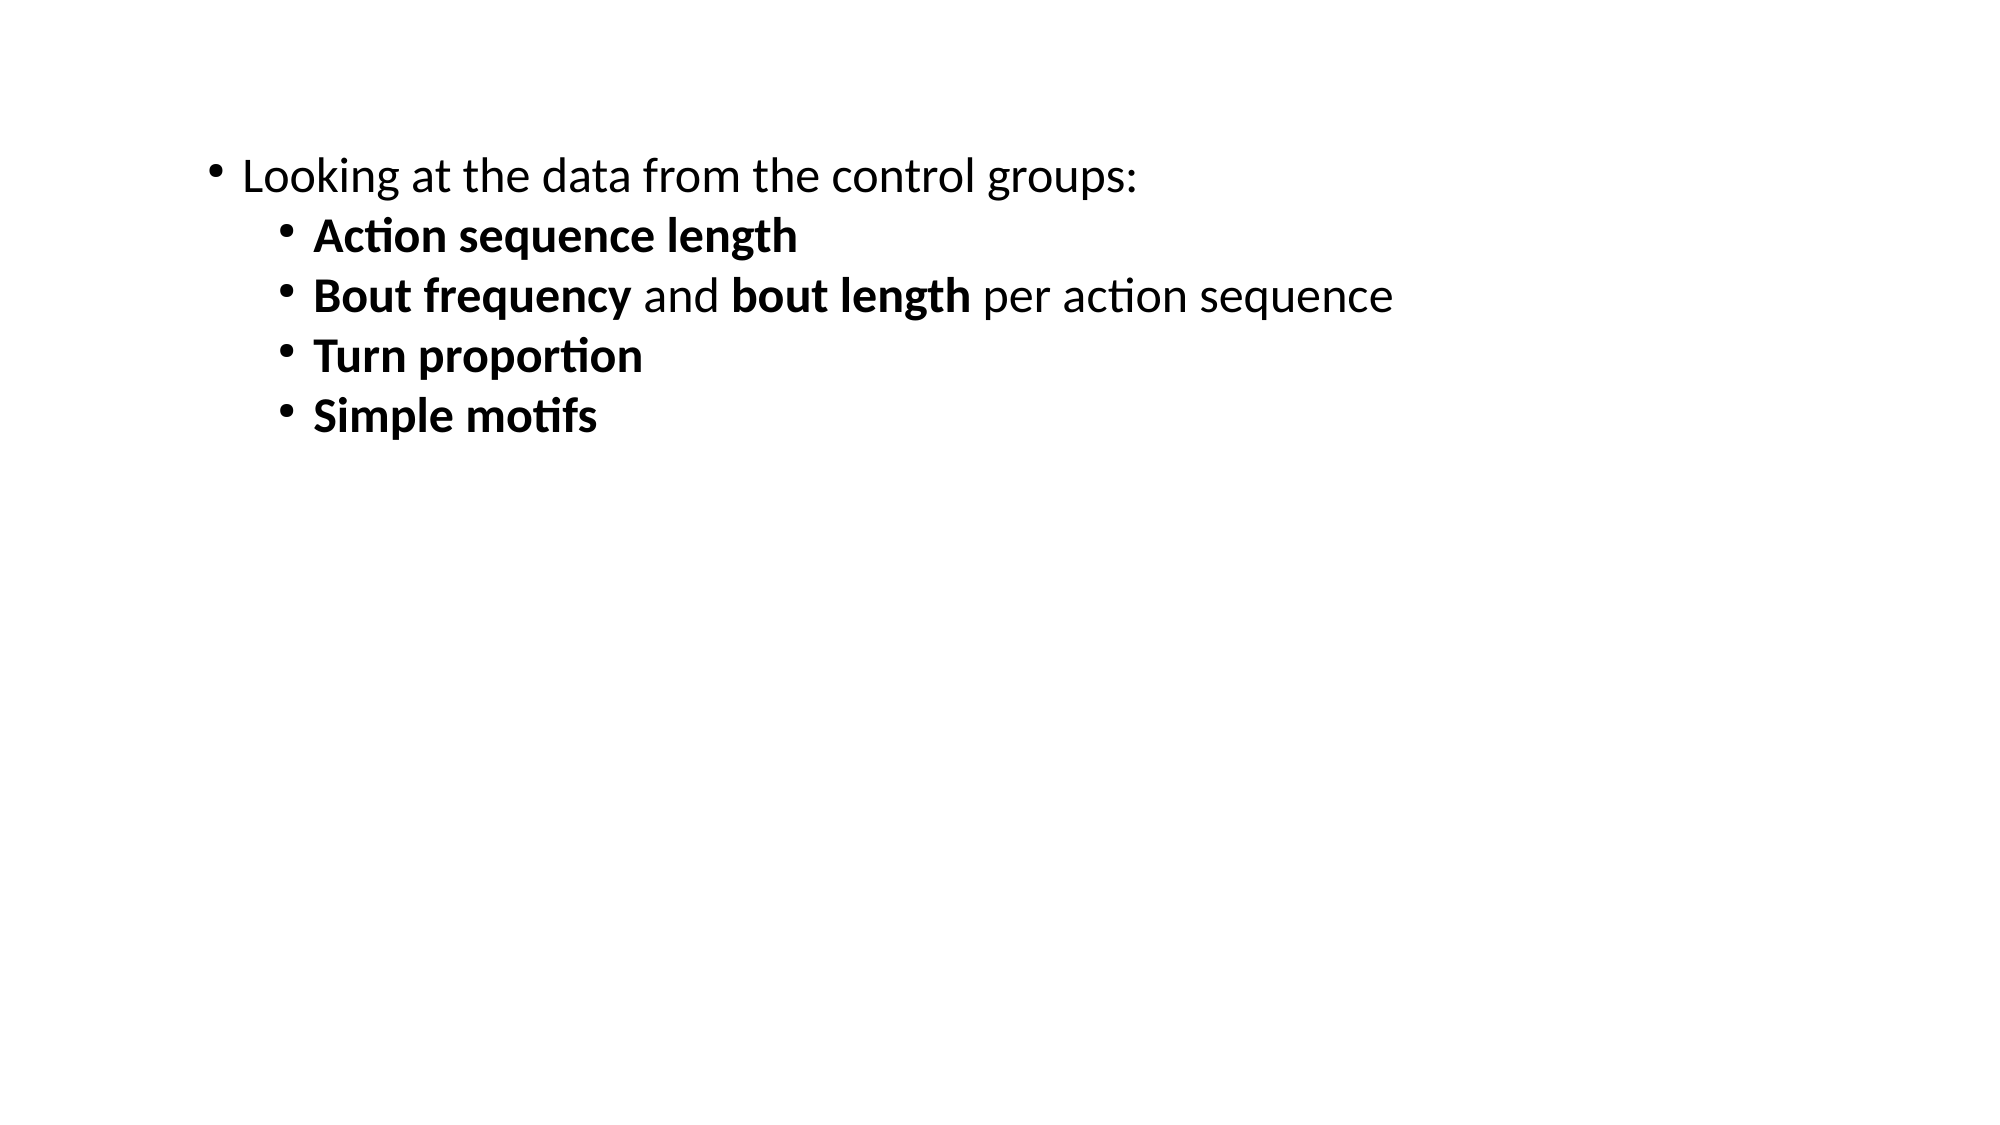

Looking at the data from the control groups:
Action sequence length
Bout frequency and bout length per action sequence
Turn proportion
Simple motifs